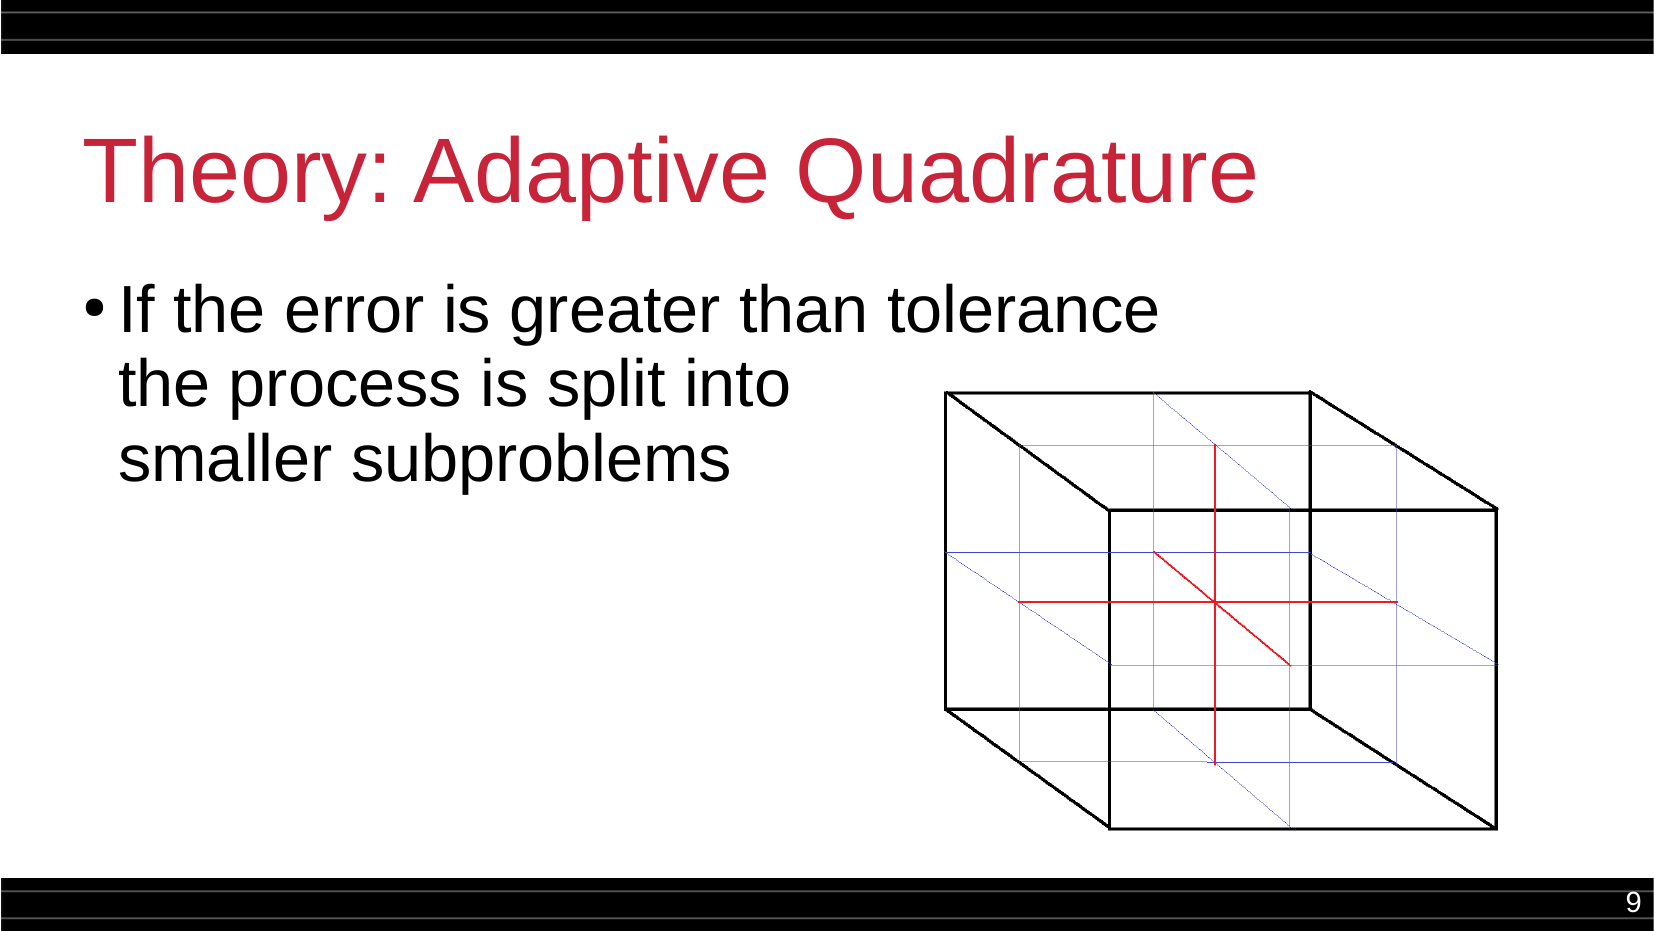

# Theory: Adaptive Quadrature
If the error is greater than tolerance
the process is split into
smaller subproblems